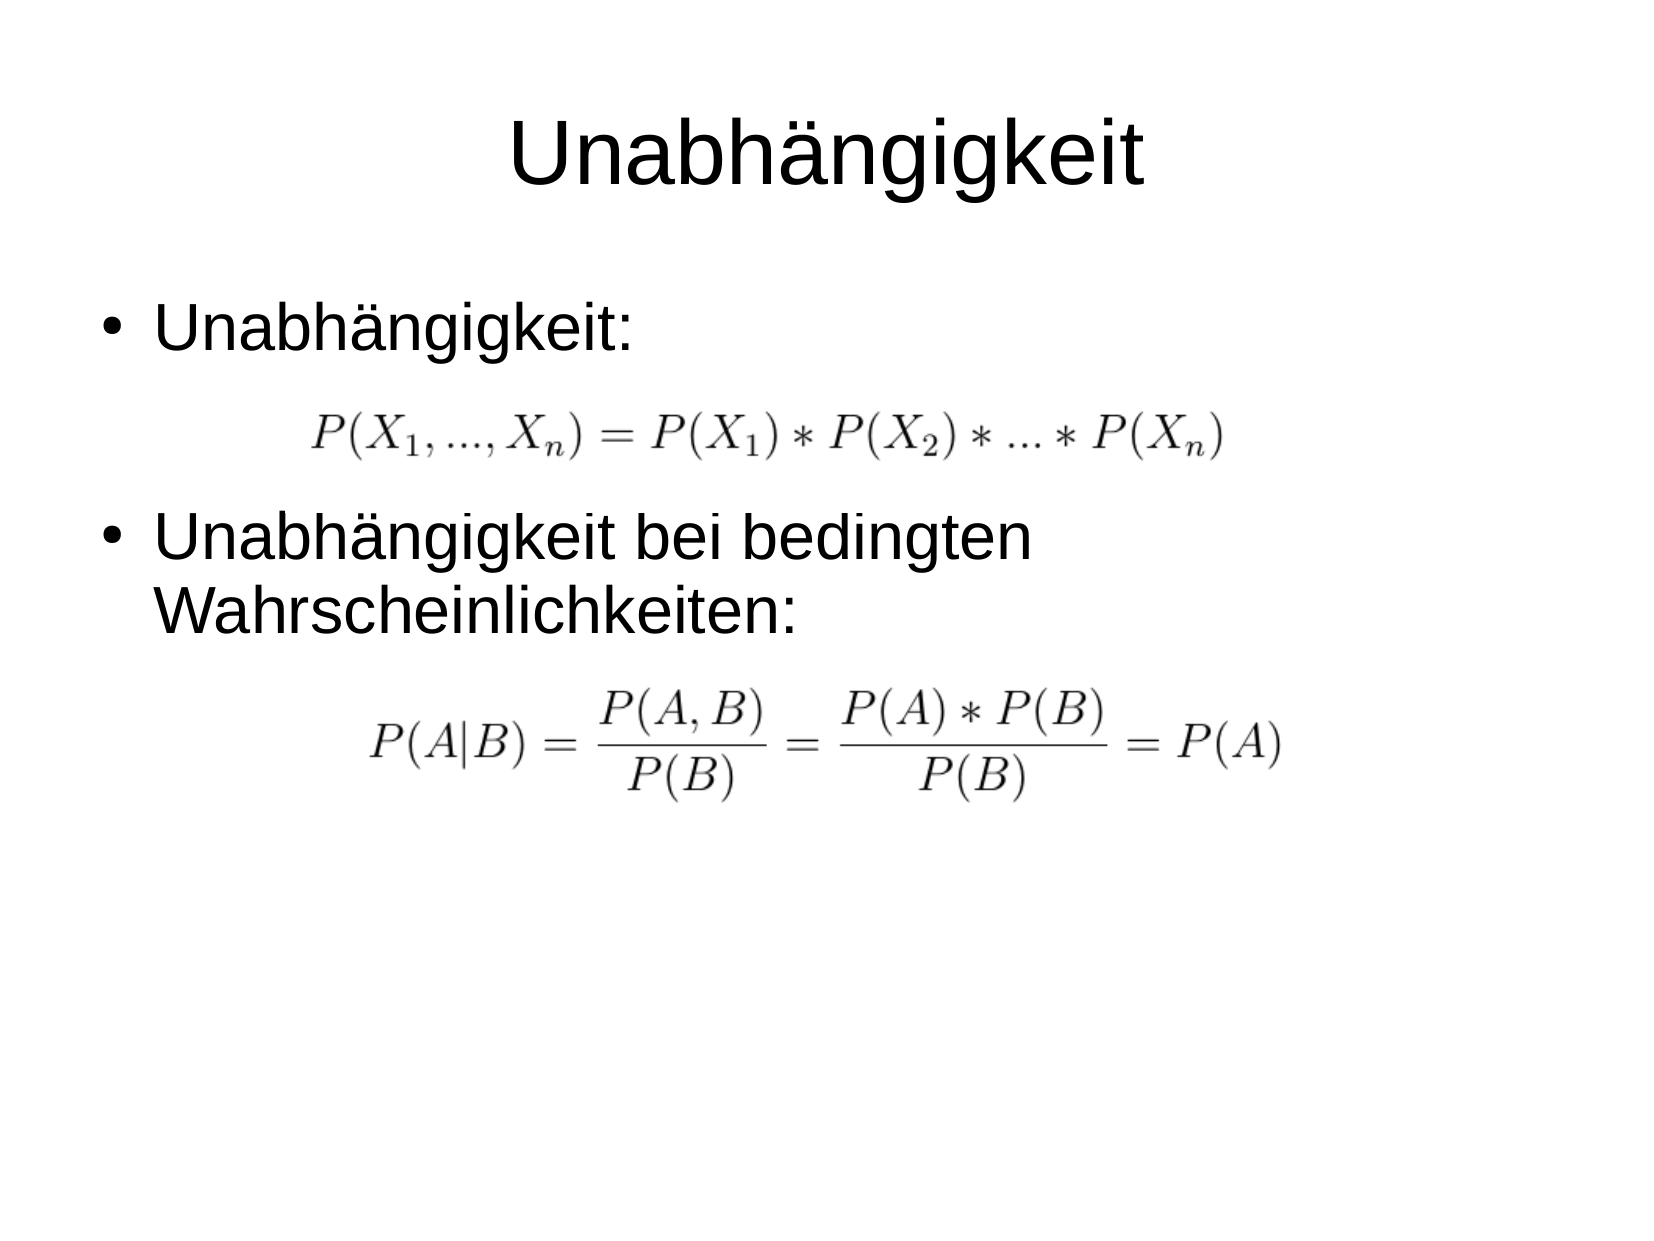

# Unabhängigkeit
Unabhängigkeit:
Unabhängigkeit bei bedingten Wahrscheinlichkeiten: